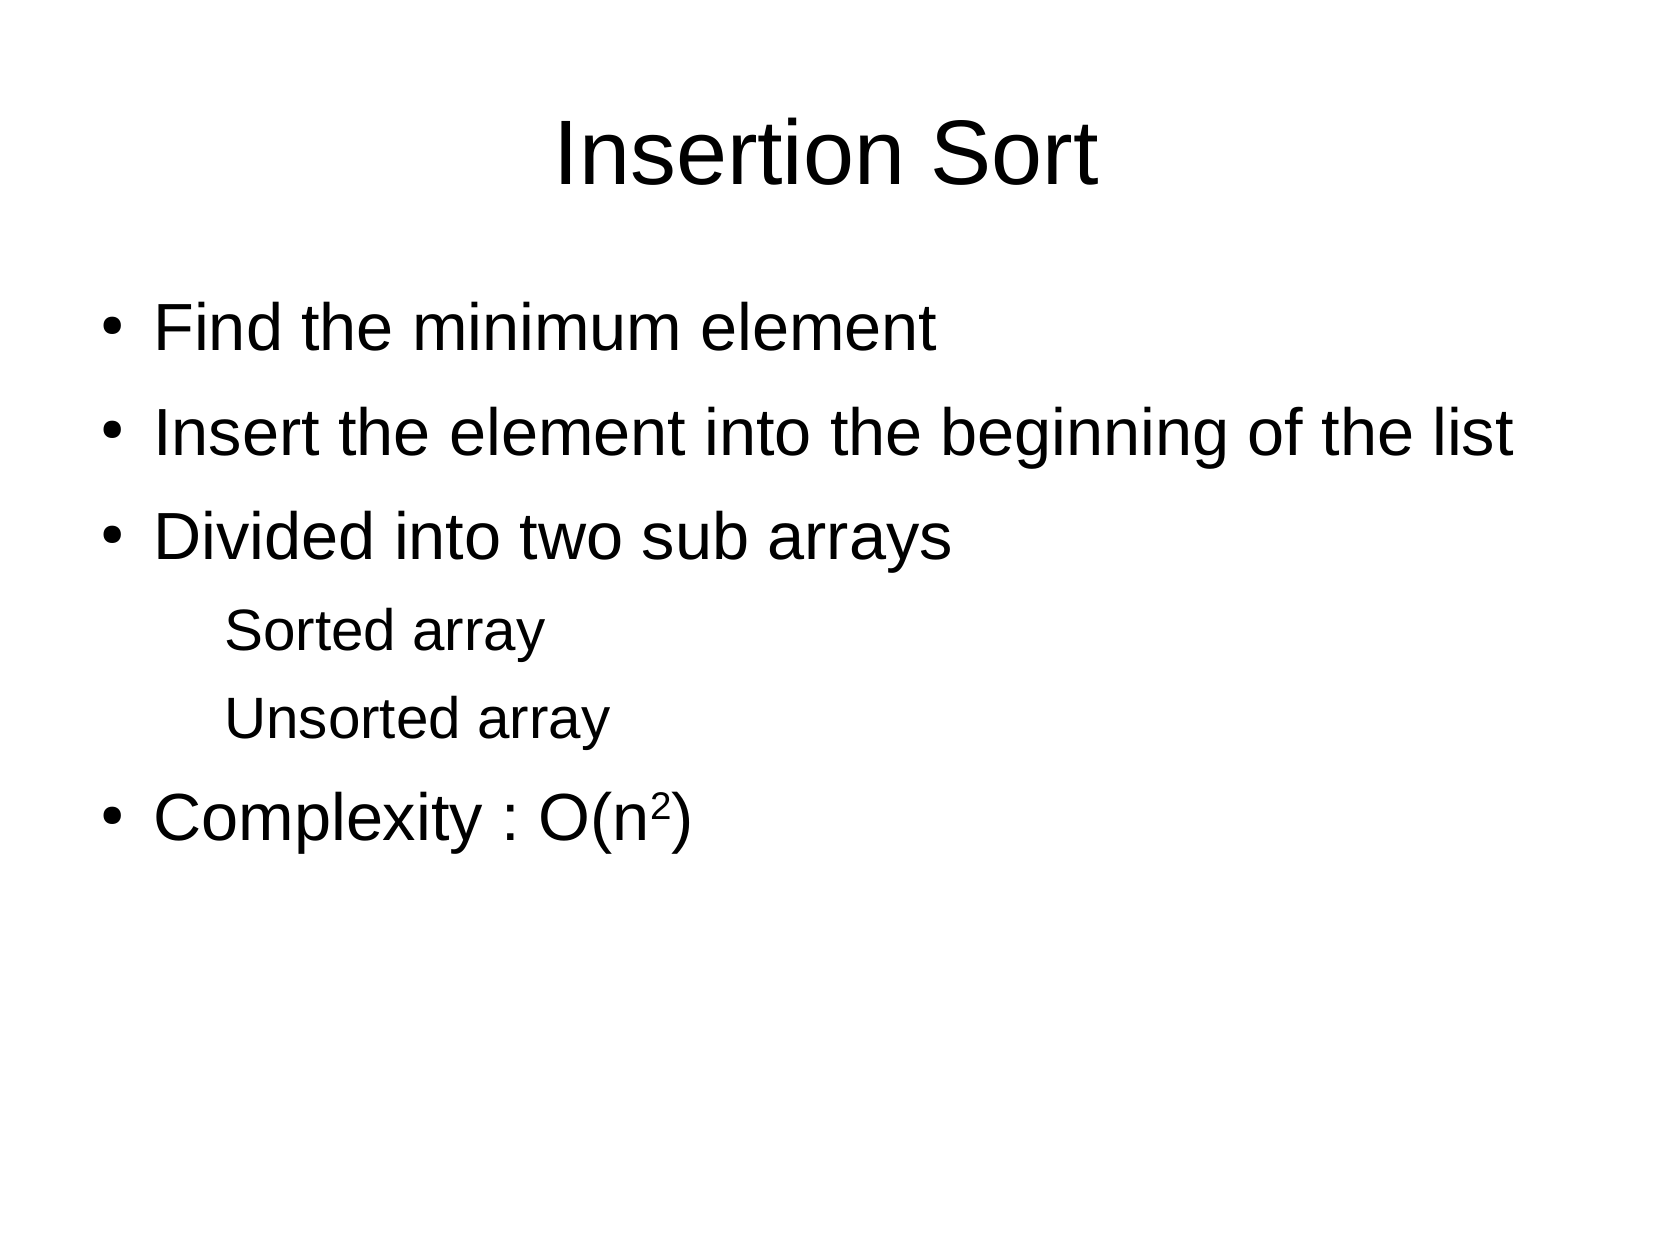

# Insertion Sort
Find the minimum element
Insert the element into the beginning of the list
Divided into two sub arrays
Sorted array
Unsorted array
Complexity : O(n2)